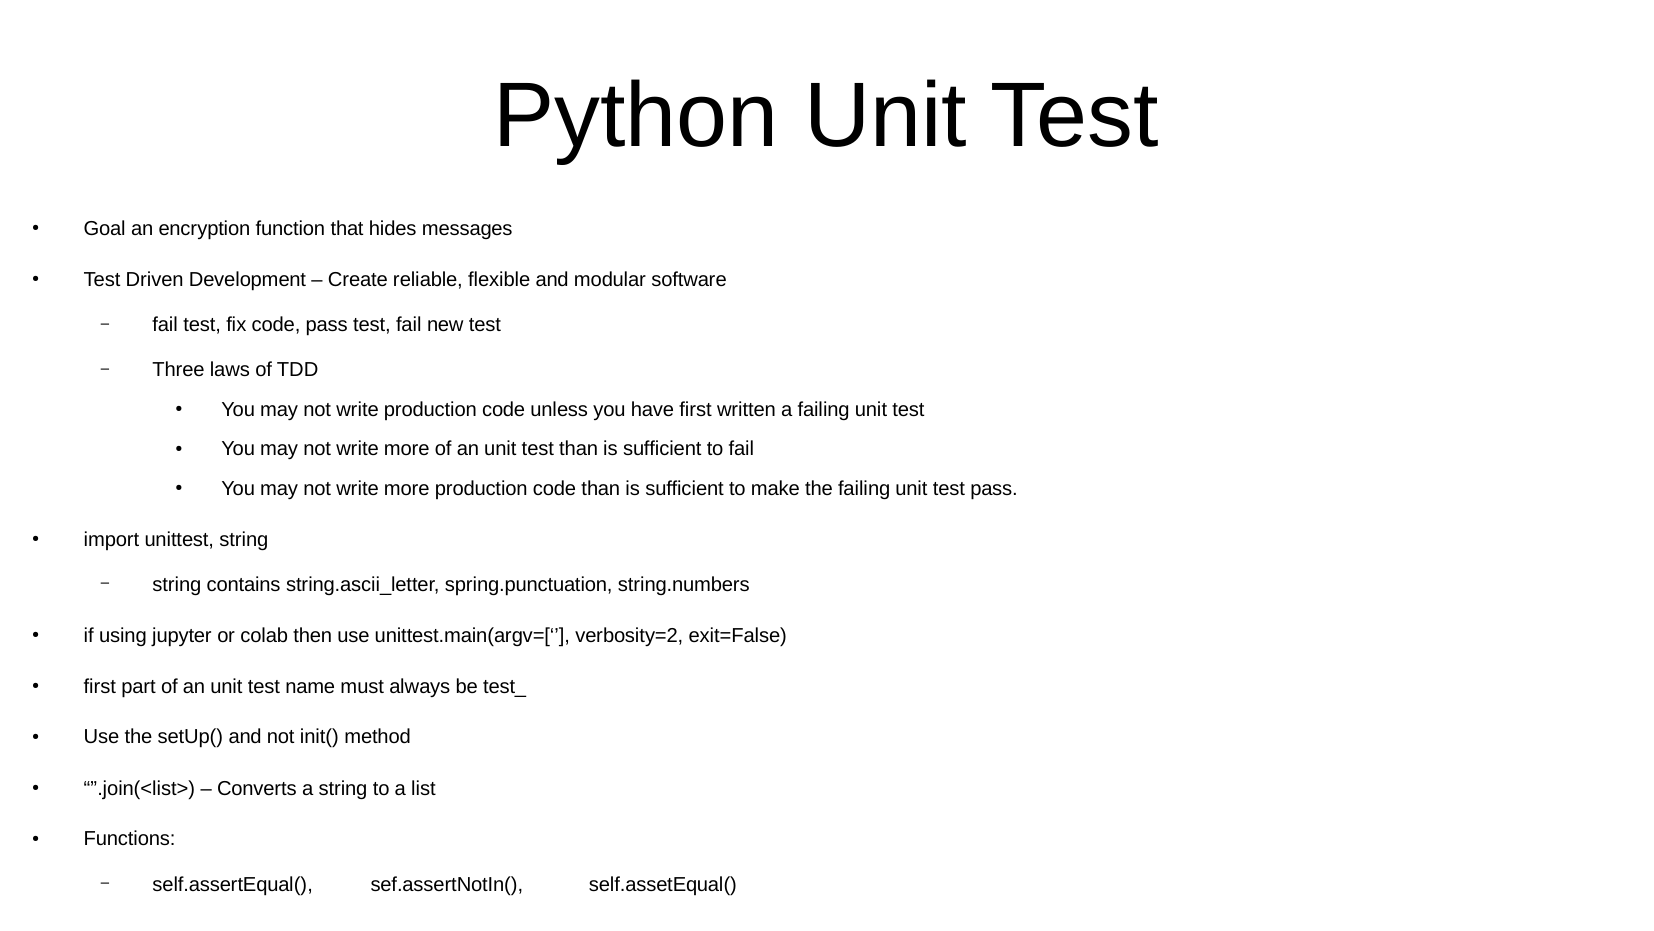

# Python Unit Test
Goal an encryption function that hides messages
Test Driven Development – Create reliable, flexible and modular software
fail test, fix code, pass test, fail new test
Three laws of TDD
You may not write production code unless you have first written a failing unit test
You may not write more of an unit test than is sufficient to fail
You may not write more production code than is sufficient to make the failing unit test pass.
import unittest, string
string contains string.ascii_letter, spring.punctuation, string.numbers
if using jupyter or colab then use unittest.main(argv=[‘’], verbosity=2, exit=False)
first part of an unit test name must always be test_
Use the setUp() and not init() method
“”.join(<list>) – Converts a string to a list
Functions:
self.assertEqual(), 	sef.assertNotIn(), 	self.assetEqual()